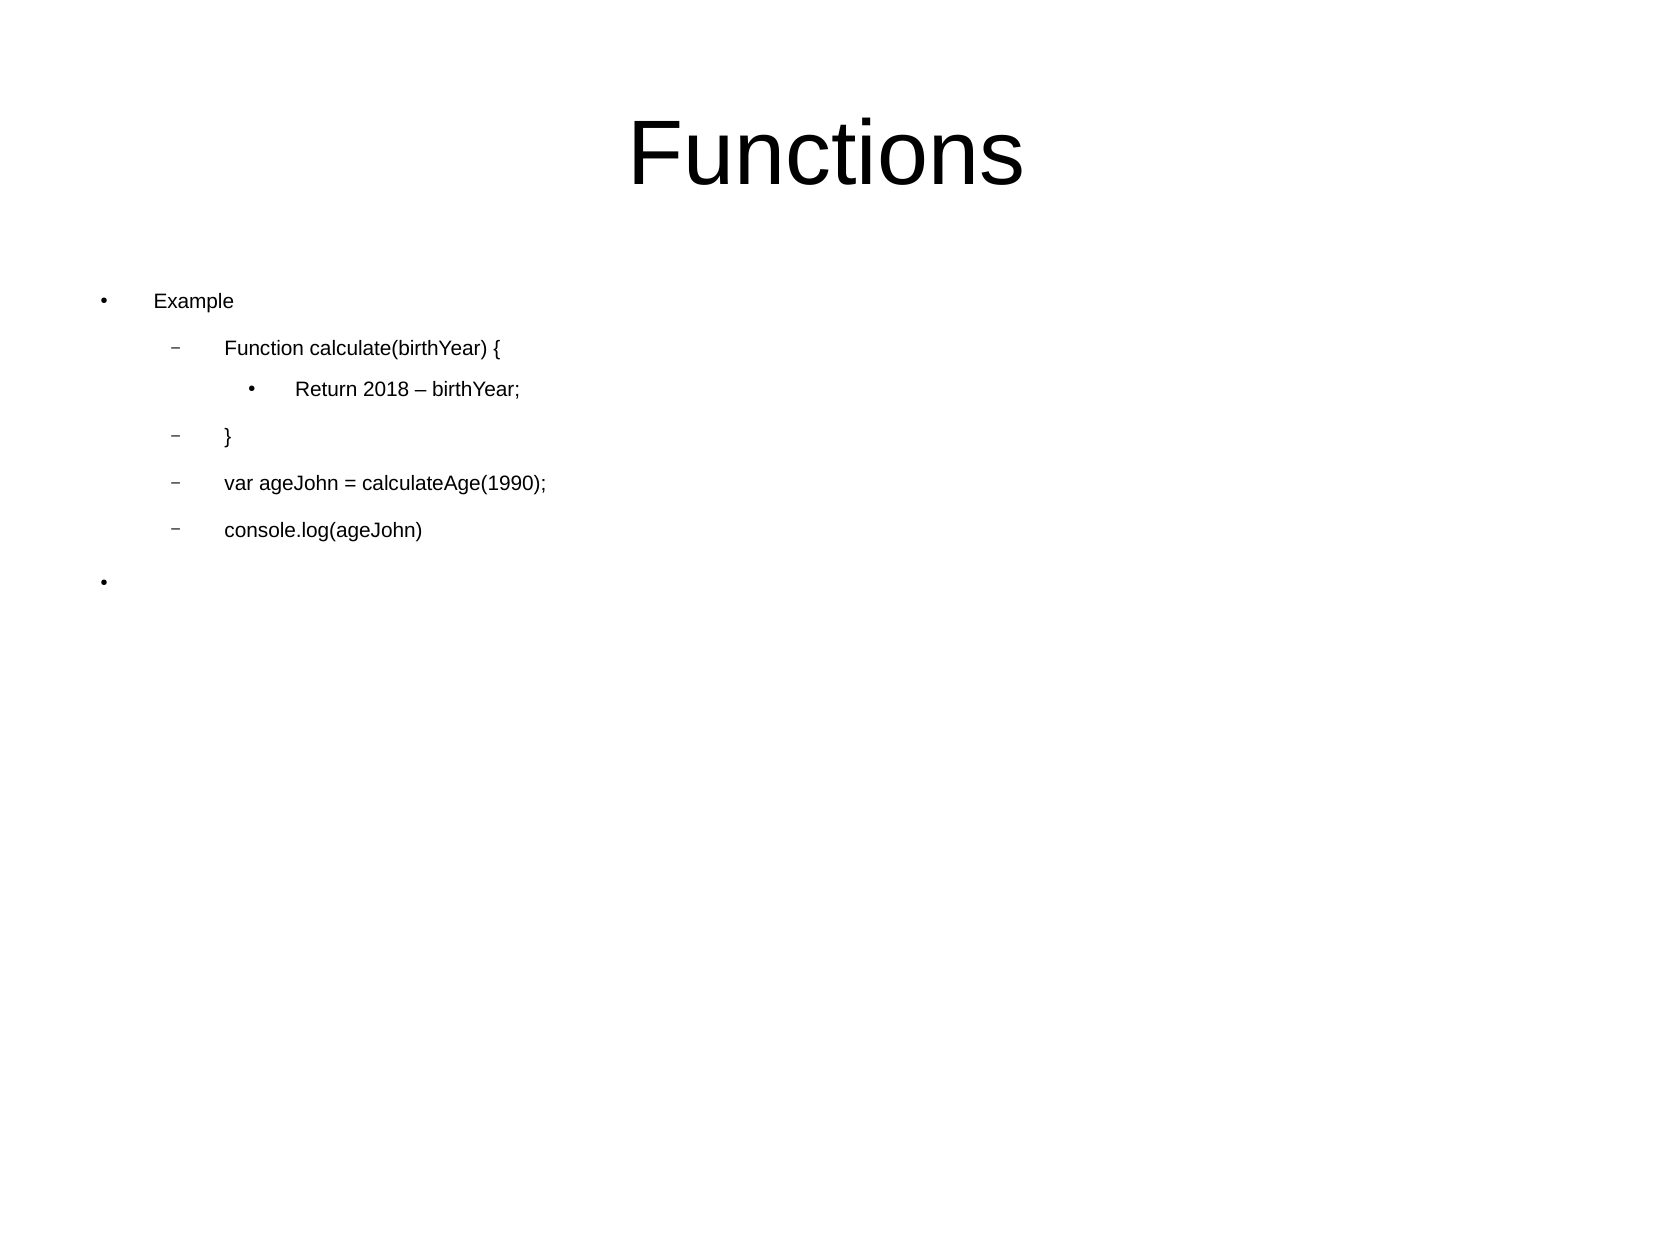

# Functions
Example
Function calculate(birthYear) {
Return 2018 – birthYear;
}
var ageJohn = calculateAge(1990);
console.log(ageJohn)